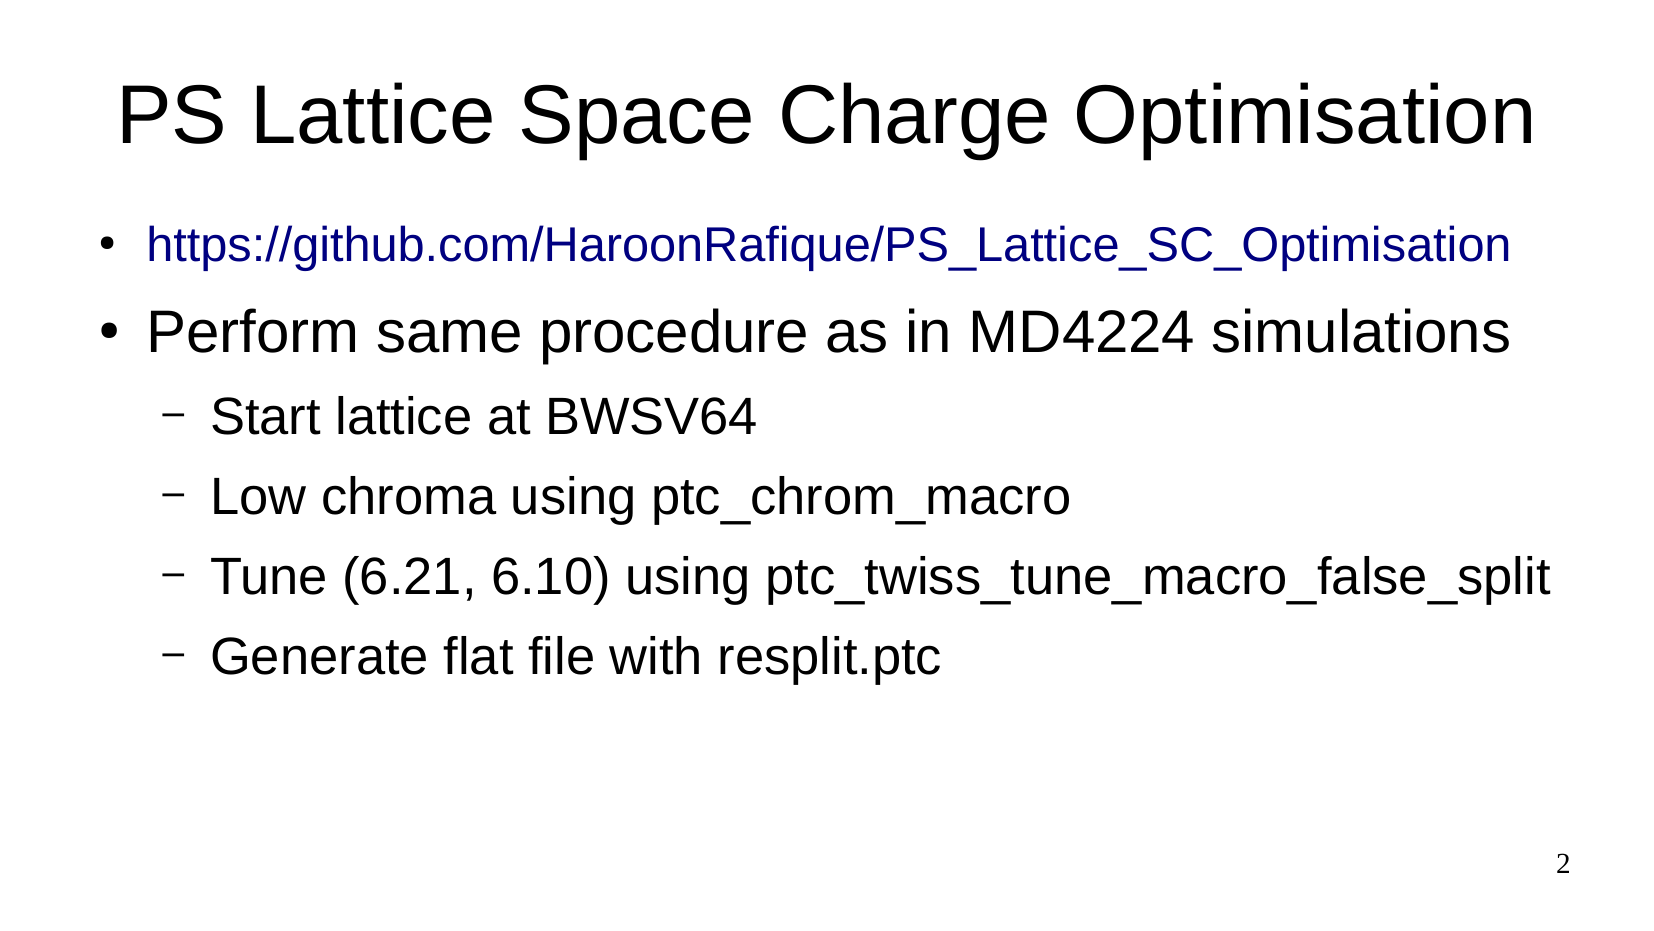

# PS Lattice Space Charge Optimisation
https://github.com/HaroonRafique/PS_Lattice_SC_Optimisation
Perform same procedure as in MD4224 simulations
Start lattice at BWSV64
Low chroma using ptc_chrom_macro
Tune (6.21, 6.10) using ptc_twiss_tune_macro_false_split
Generate flat file with resplit.ptc
2